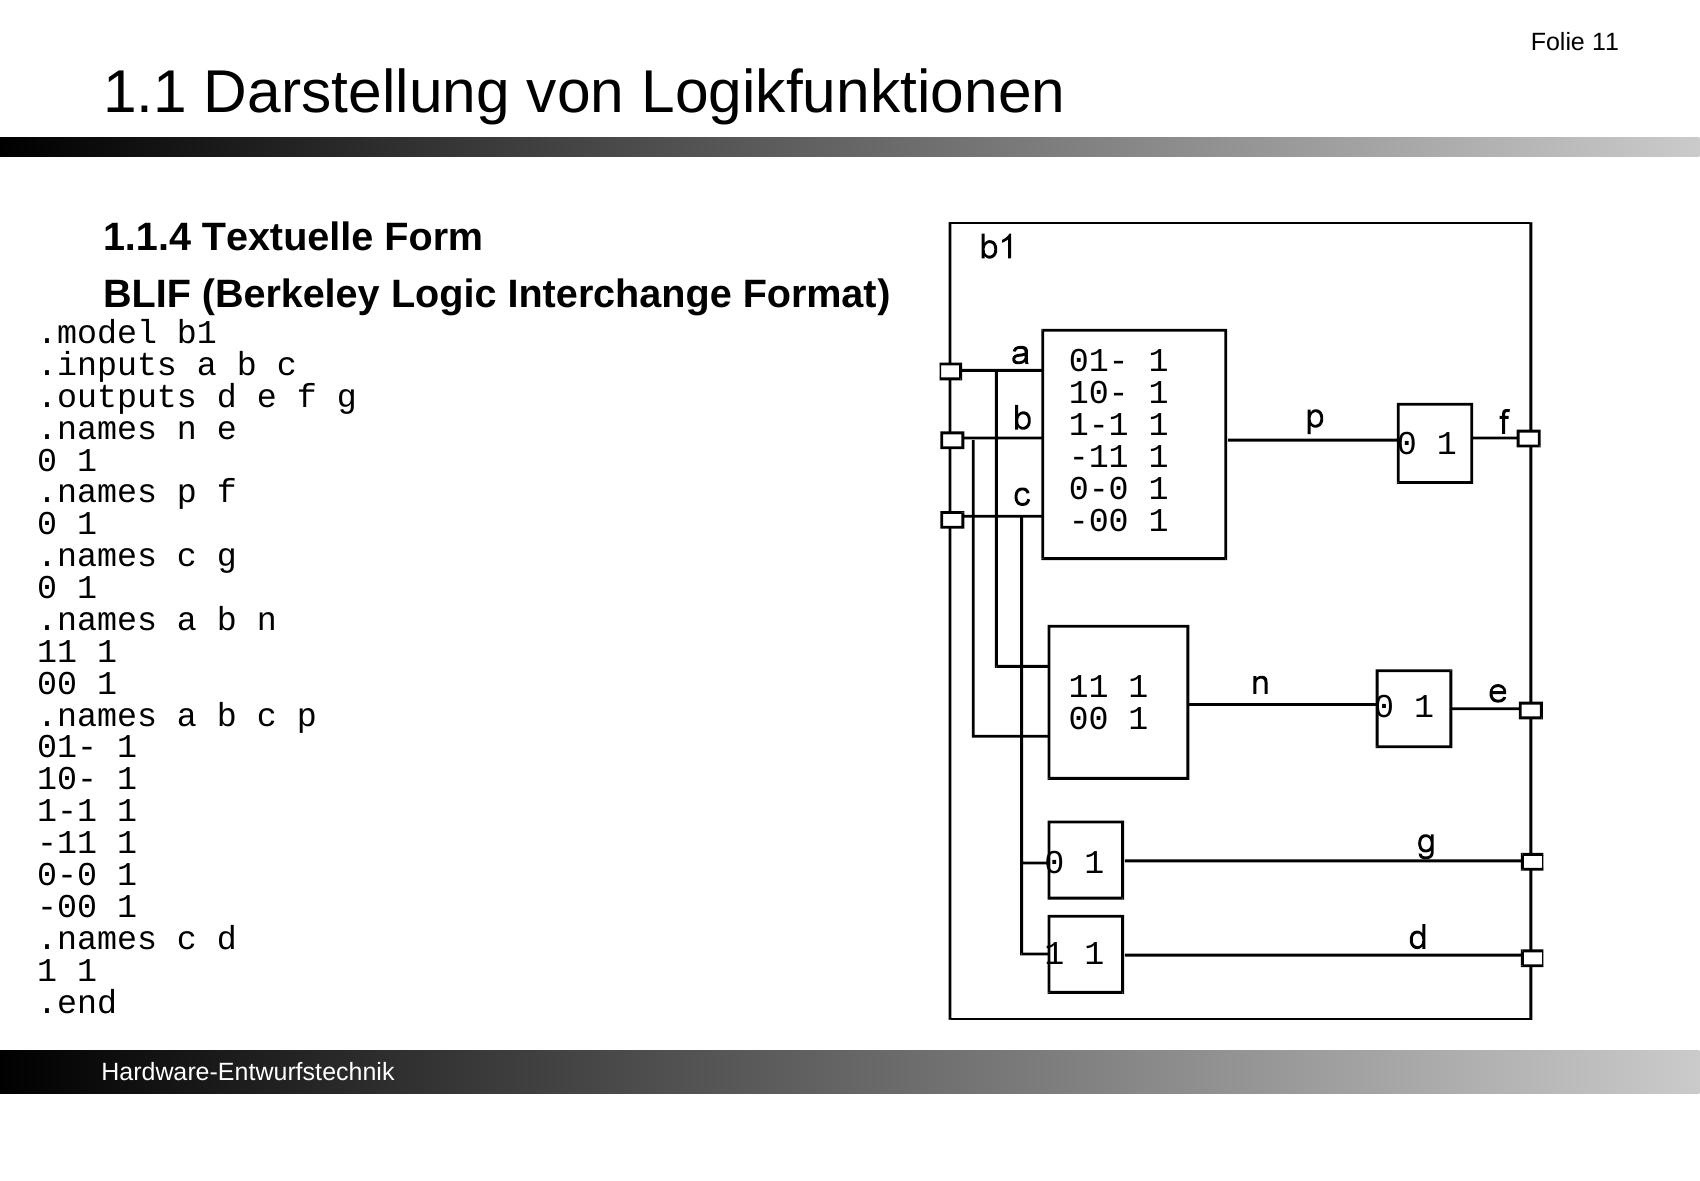

# 1.1 Darstellung von Logikfunktionen
1.1.4 Textuelle Form
BLIF (Berkeley Logic Interchange Format)
.model b1
.inputs a b c
.outputs d e f g
.names n e
0 1
.names p f
0 1
.names c g
0 1
.names a b n
11 1
00 1
.names a b c p
01- 1
10- 1
1-1 1
-11 1
0-0 1
-00 1
.names c d
1 1
.end
01- 1
10- 1
1-1 1
-11 1
0-0 1
-00 1
0 1
11 1
00 1
0 1
0 1
1 1